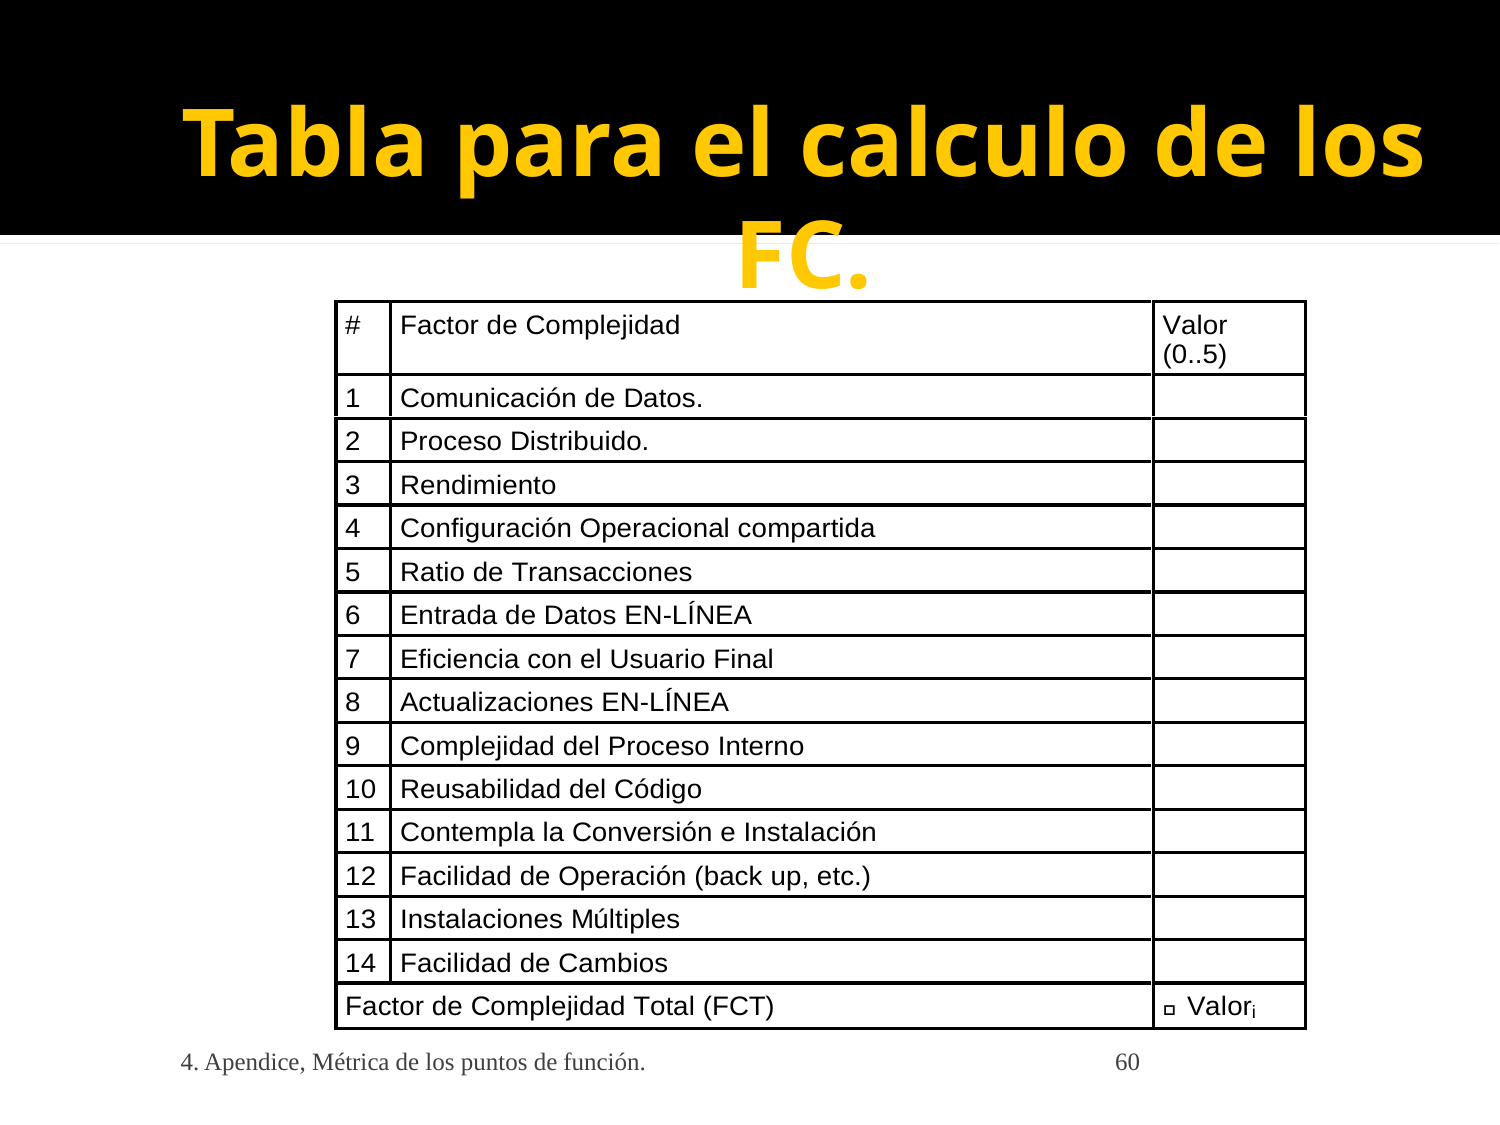

# Tabla para el calculo de los FC.
4. Apendice, Métrica de los puntos de función.